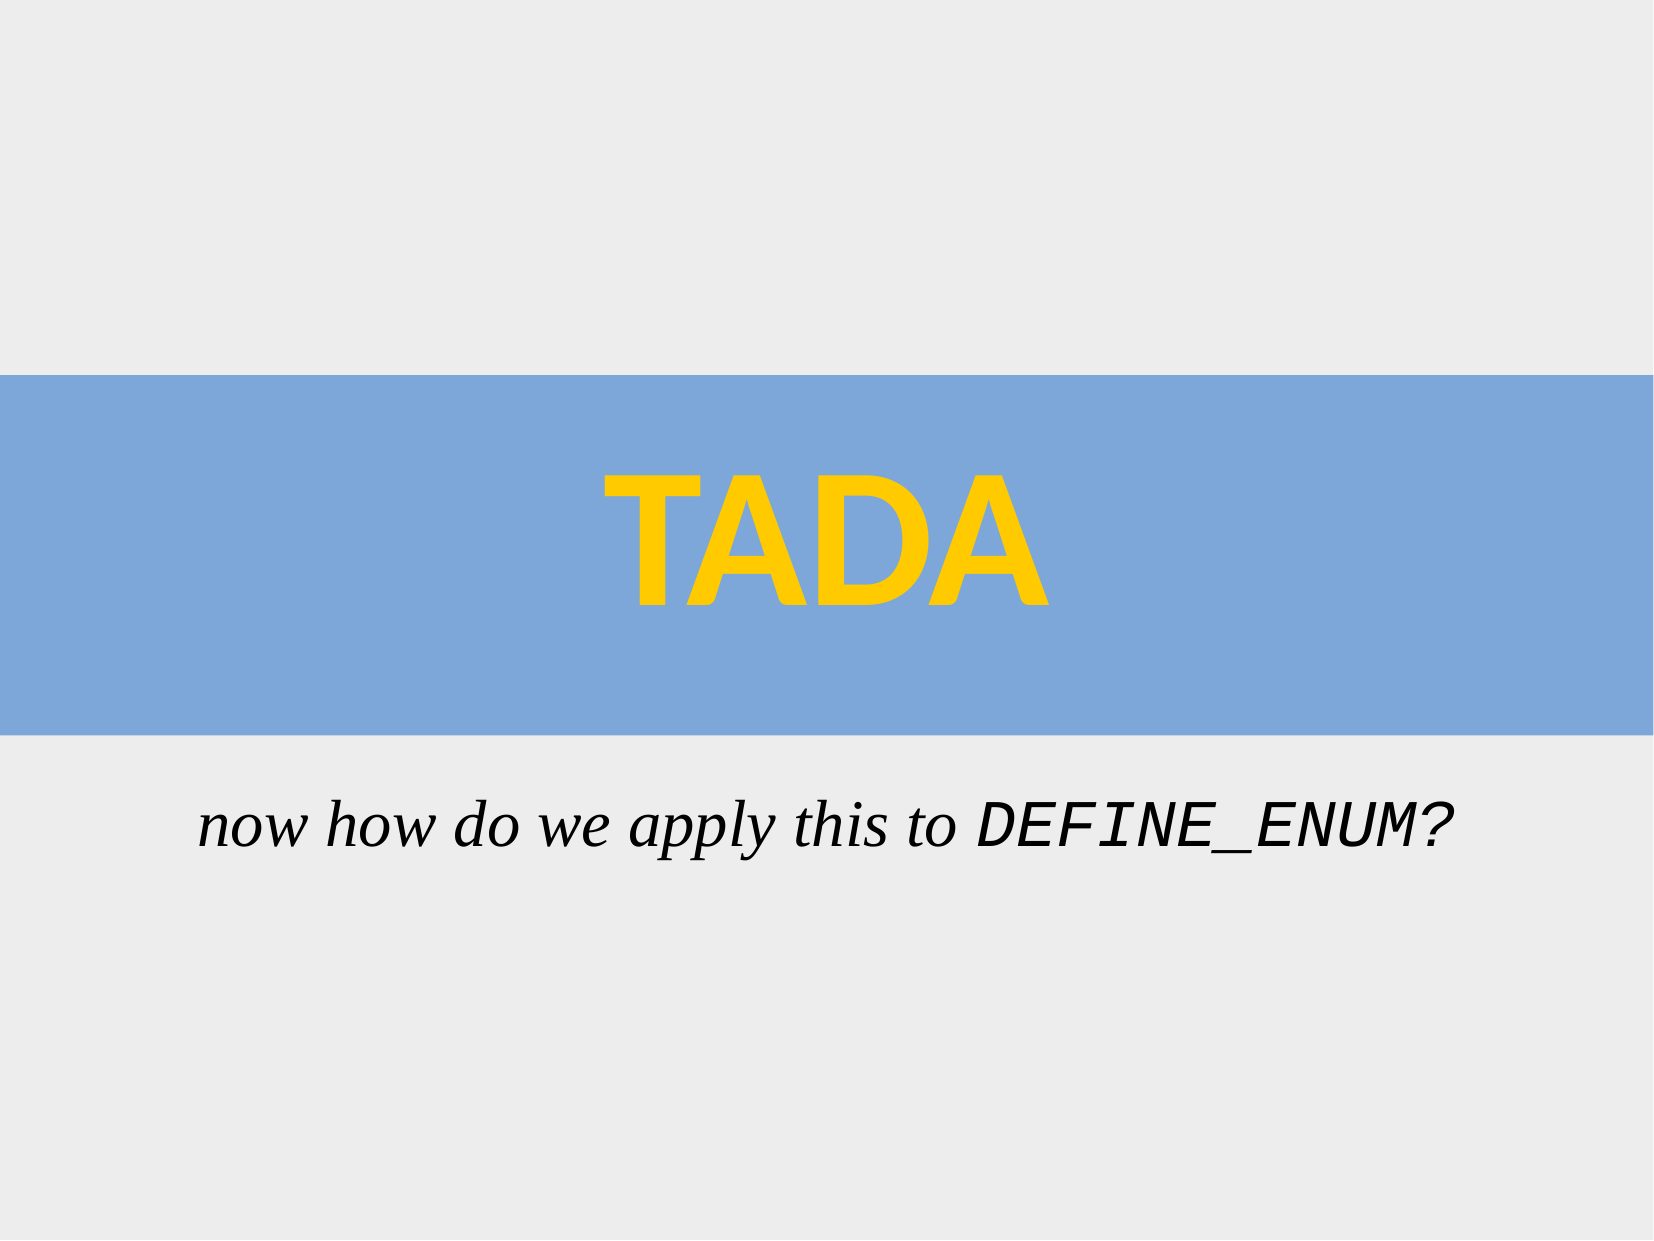

TADA
now how do we apply this to DEFINE_ENUM?